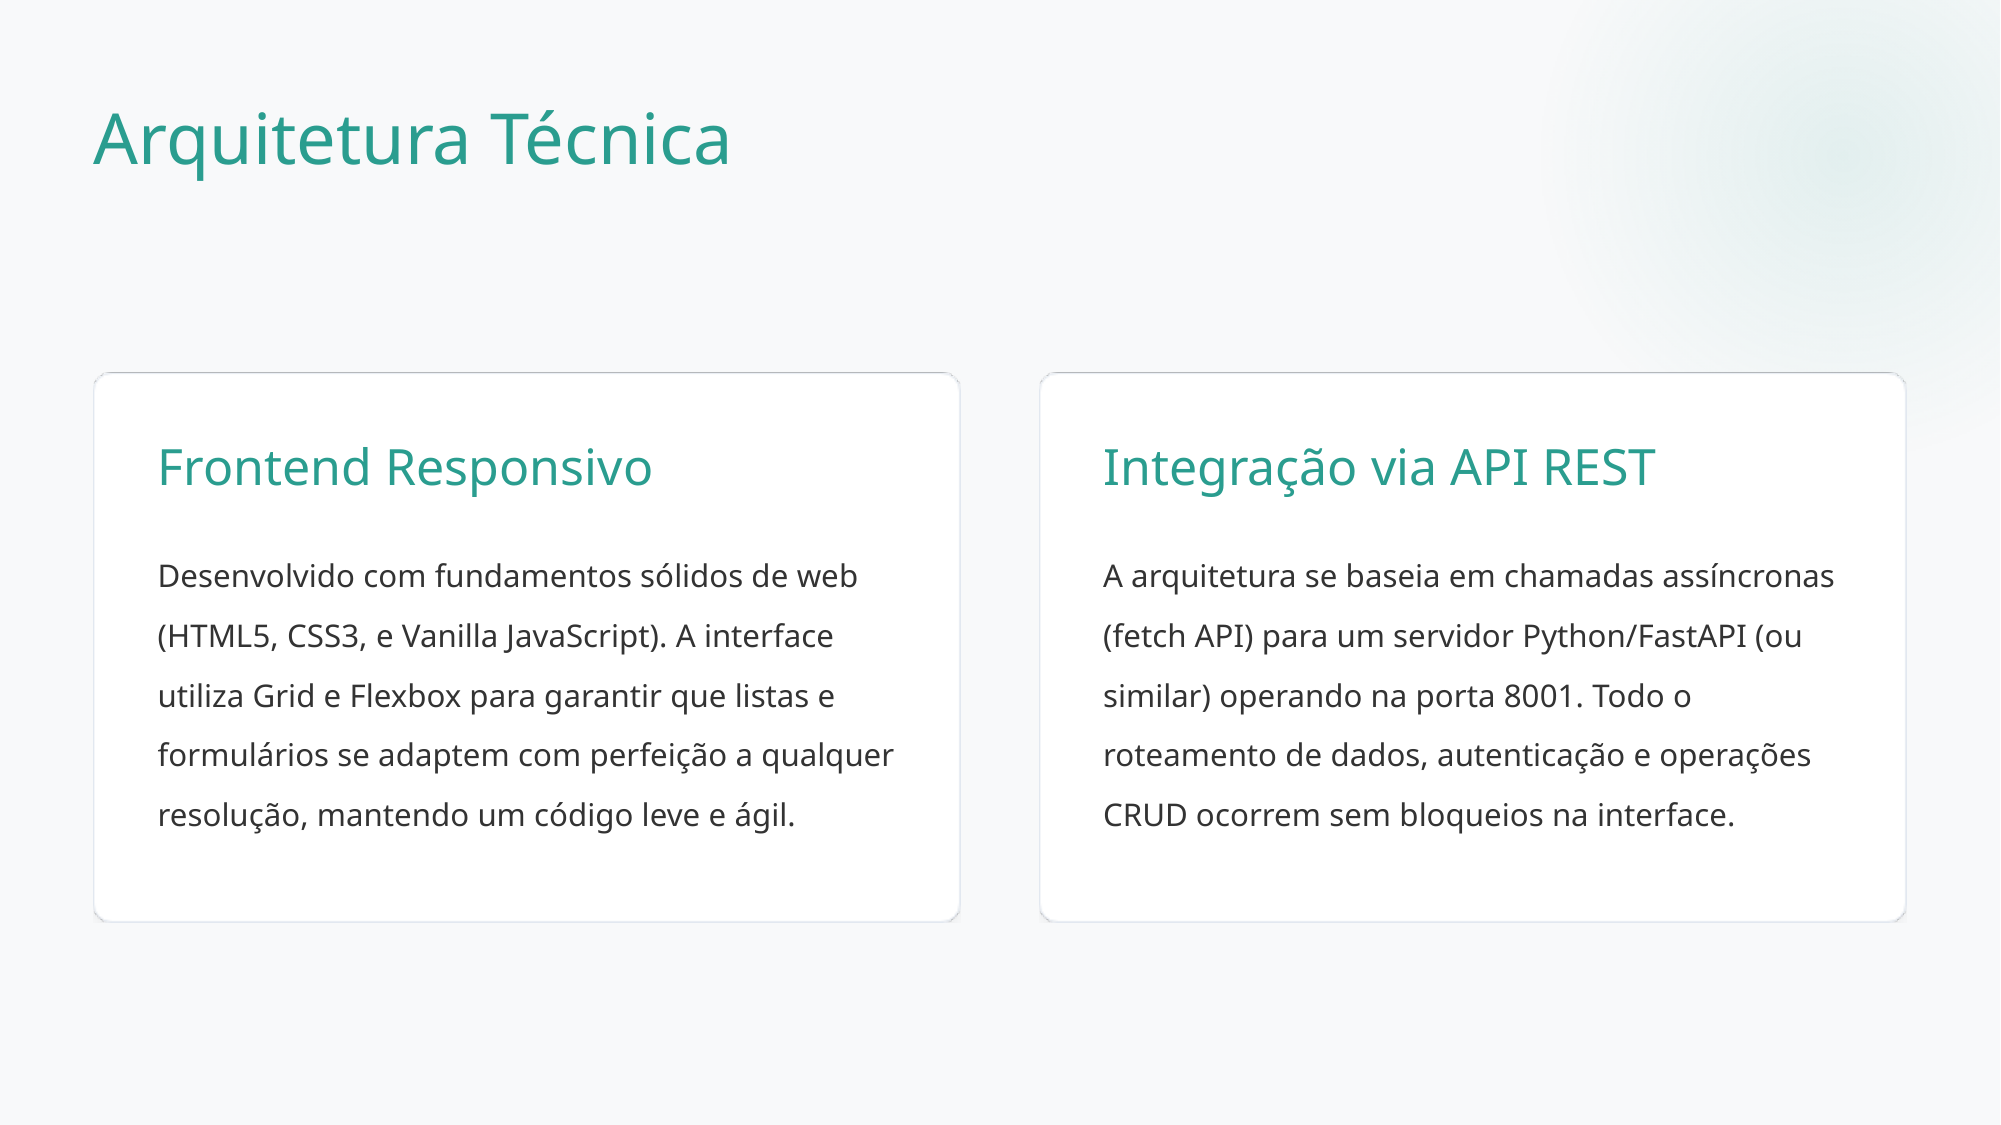

Arquitetura Técnica
Frontend Responsivo
Integração via API REST
Desenvolvido com fundamentos sólidos de web (HTML5, CSS3, e Vanilla JavaScript). A interface utiliza Grid e Flexbox para garantir que listas e formulários se adaptem com perfeição a qualquer resolução, mantendo um código leve e ágil.
A arquitetura se baseia em chamadas assíncronas (fetch API) para um servidor Python/FastAPI (ou similar) operando na porta 8001. Todo o roteamento de dados, autenticação e operações CRUD ocorrem sem bloqueios na interface.